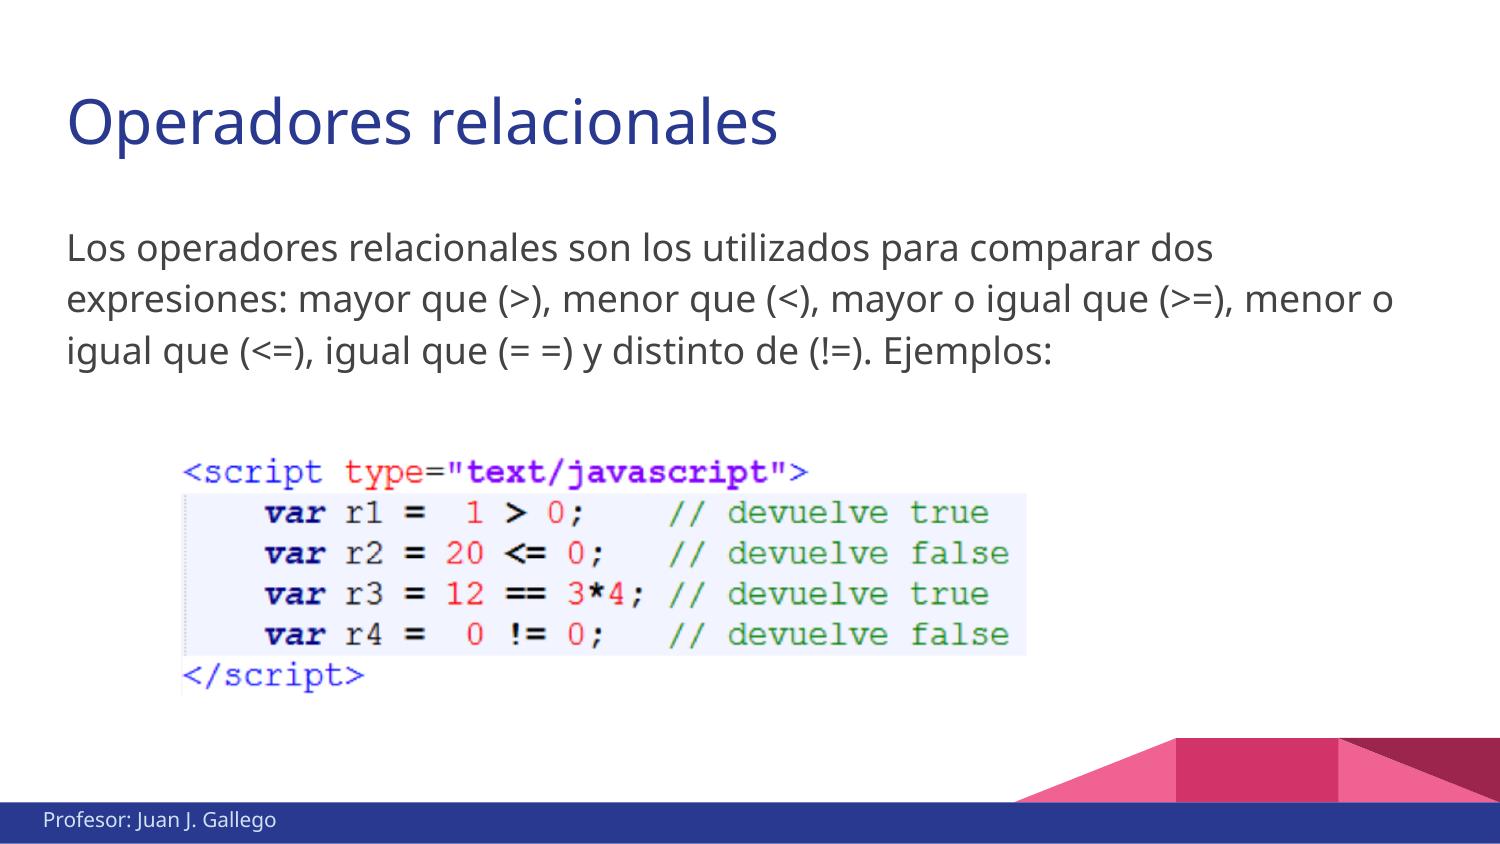

# Operadores relacionales
Los operadores relacionales son los utilizados para comparar dos expresiones: mayor que (>), menor que (<), mayor o igual que (>=), menor o igual que (<=), igual que (= =) y distinto de (!=). Ejemplos: